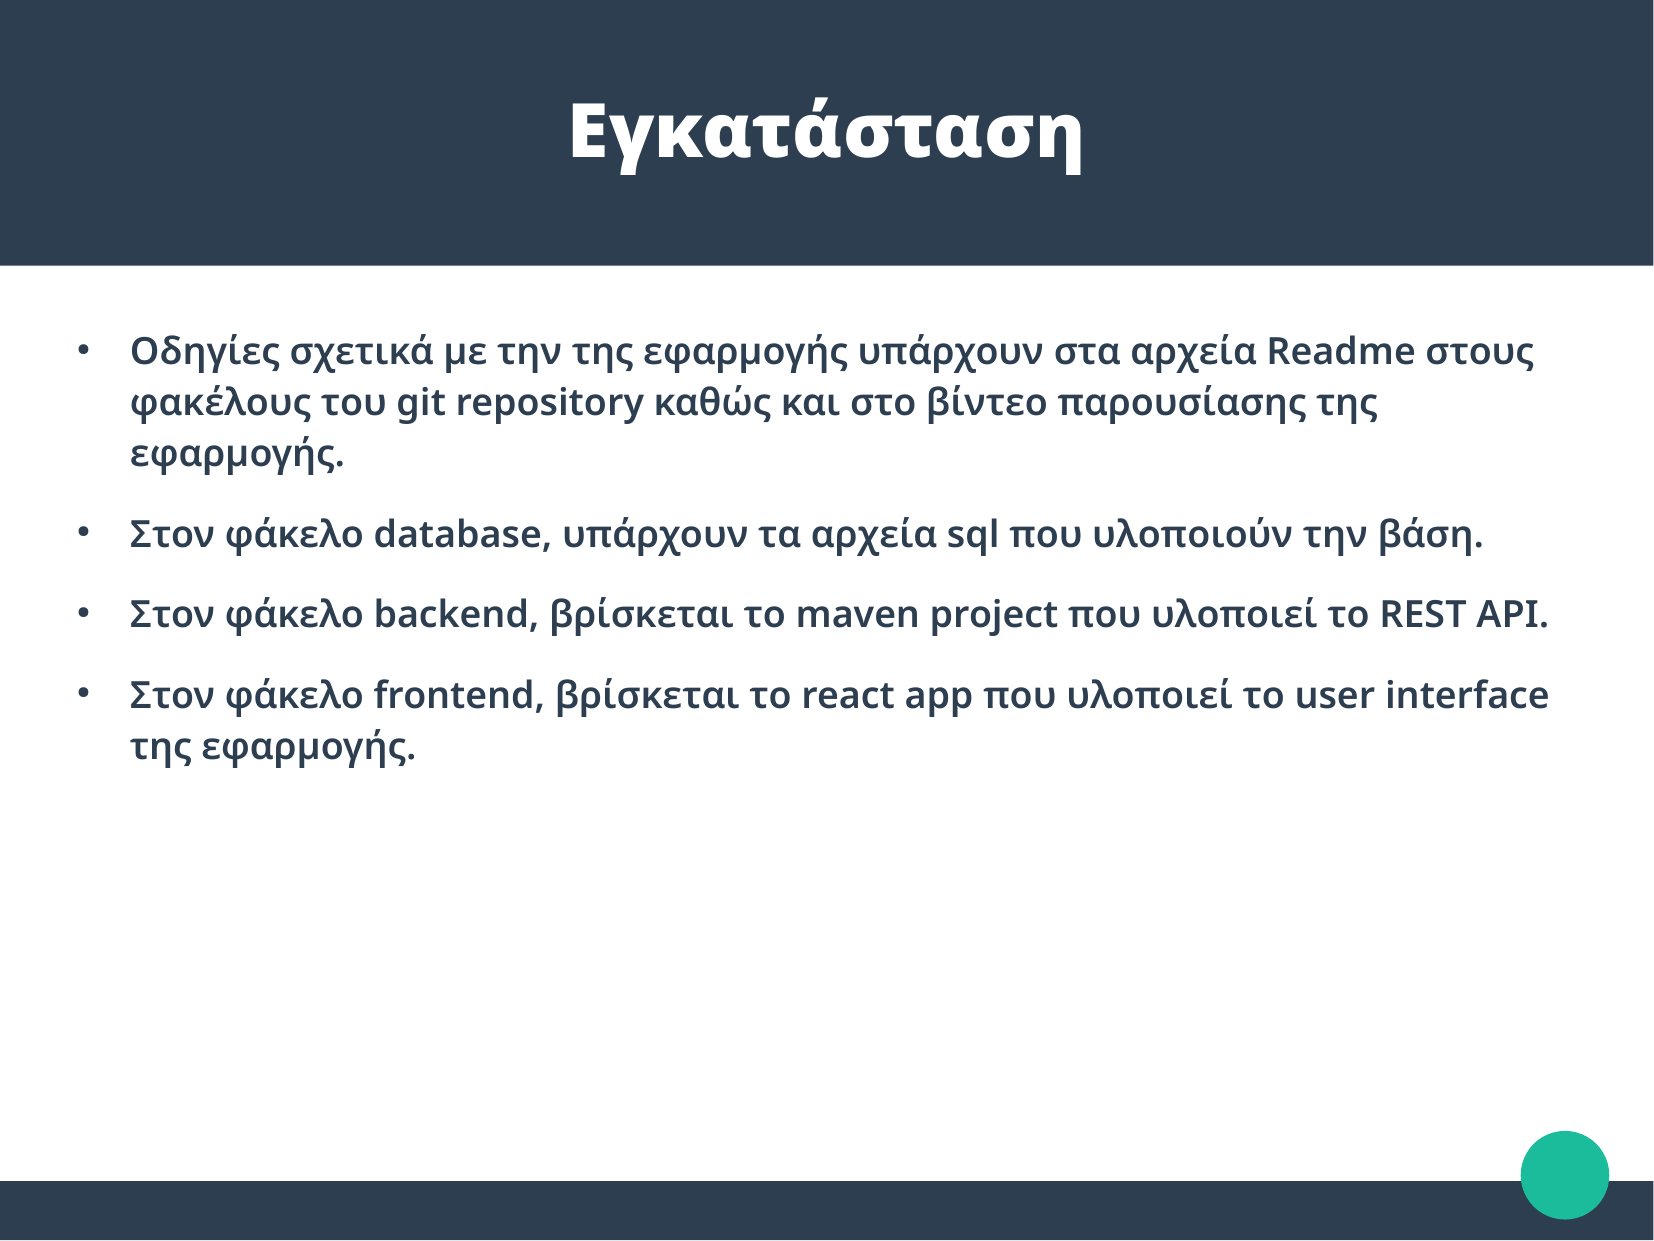

# Εγκατάσταση
Οδηγίες σχετικά με την της εφαρμογής υπάρχουν στα αρχεία Readme στους φακέλους του git repository καθώς και στο βίντεο παρουσίασης της εφαρμογής.
Στον φάκελο database, υπάρχουν τα αρχεία sql που υλοποιούν την βάση.
Στον φάκελο backend, βρίσκεται το maven project που υλοποιεί το REST API.
Στον φάκελο frontend, βρίσκεται το react app που υλοποιεί το user interface της εφαρμογής.